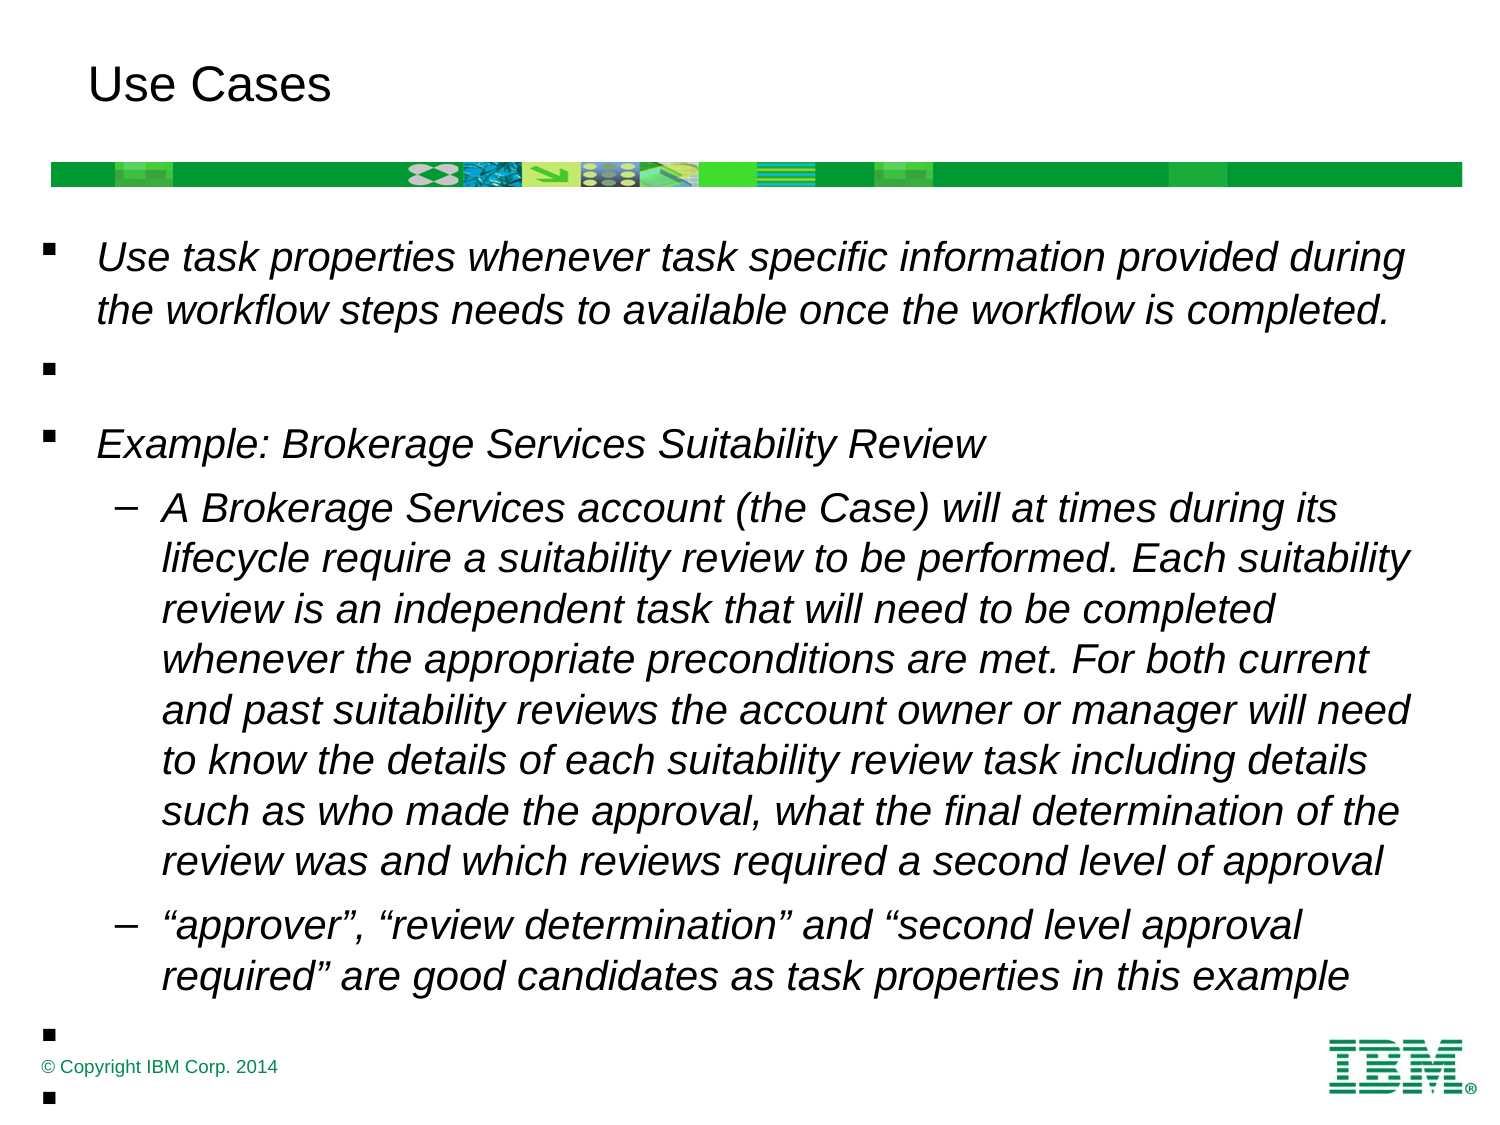

# Use Cases
Use task properties whenever task specific information provided during the workflow steps needs to available once the workflow is completed.
Example: Brokerage Services Suitability Review
A Brokerage Services account (the Case) will at times during its lifecycle require a suitability review to be performed. Each suitability review is an independent task that will need to be completed whenever the appropriate preconditions are met. For both current and past suitability reviews the account owner or manager will need to know the details of each suitability review task including details such as who made the approval, what the final determination of the review was and which reviews required a second level of approval
“approver”, “review determination” and “second level approval required” are good candidates as task properties in this example